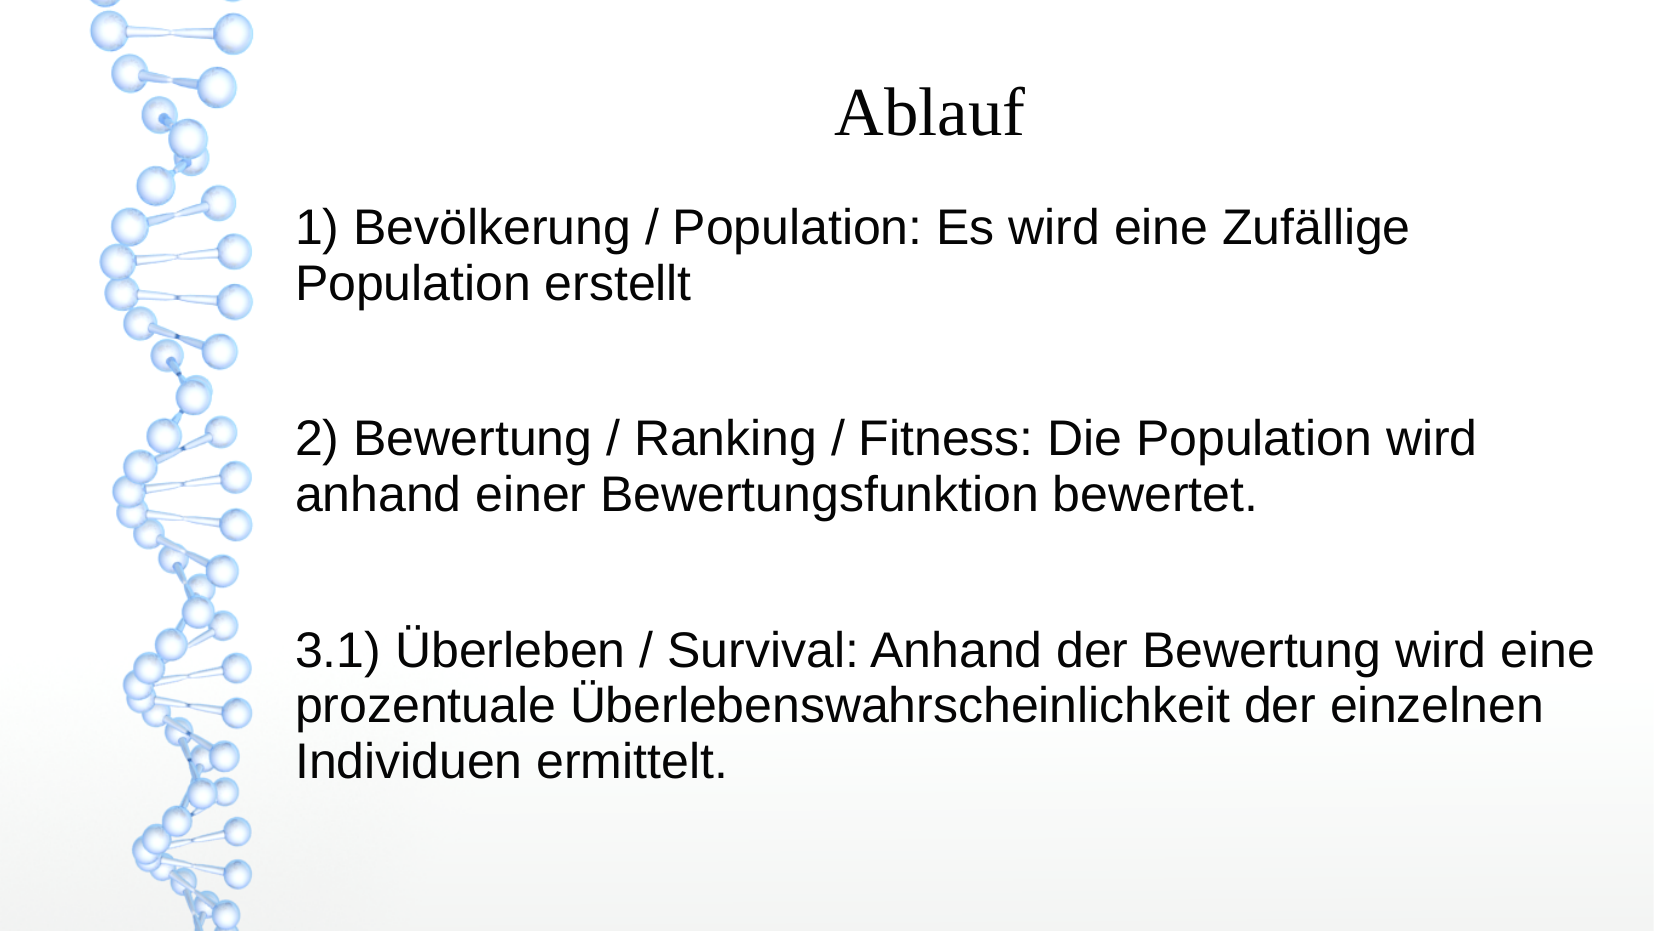

# Ablauf
1) Bevölkerung / Population: Es wird eine Zufällige Population erstellt
2) Bewertung / Ranking / Fitness: Die Population wird anhand einer Bewertungsfunktion bewertet.
3.1) Überleben / Survival: Anhand der Bewertung wird eine prozentuale Überlebenswahrscheinlichkeit der einzelnen Individuen ermittelt.